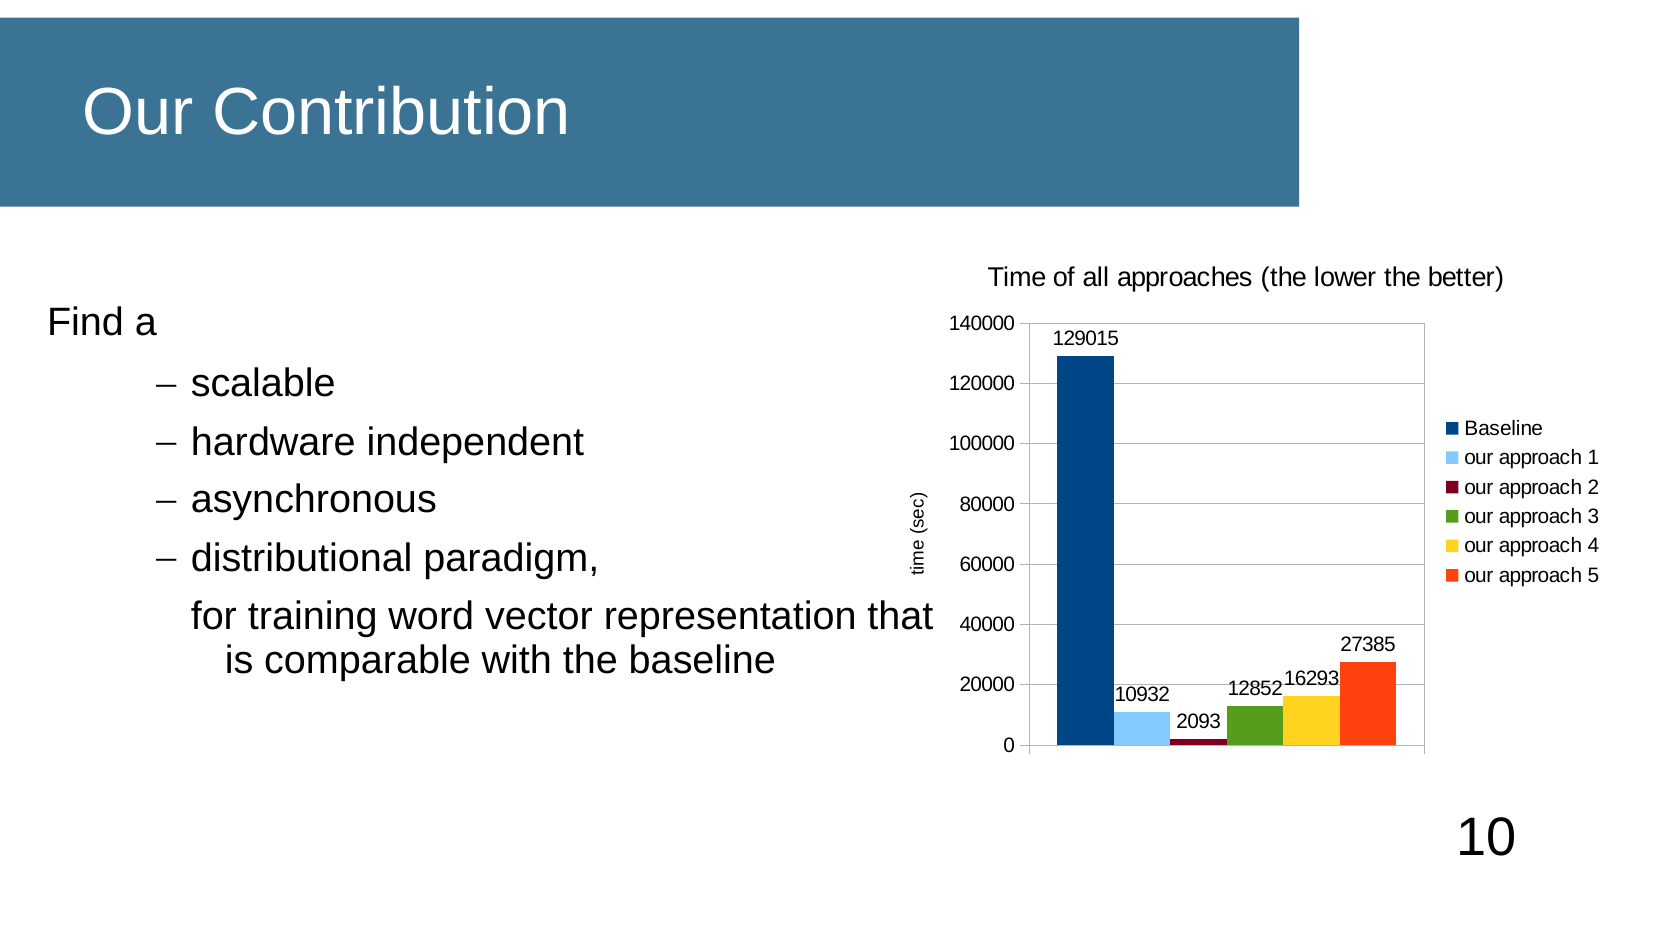

# Our Contribution
### Chart: Time of all approaches (the lower the better)
| Category | Baseline | our approach 1 | our approach 2 | our approach 3 | our approach 4 | our approach 5 |
|---|---|---|---|---|---|---|
| None | 129015.0 | 10932.0 | 2093.0 | 12852.0 | 16293.0 | 27385.0 |Find a
scalable
hardware independent
asynchronous
distributional paradigm,
for training word vector representation that is comparable with the baseline